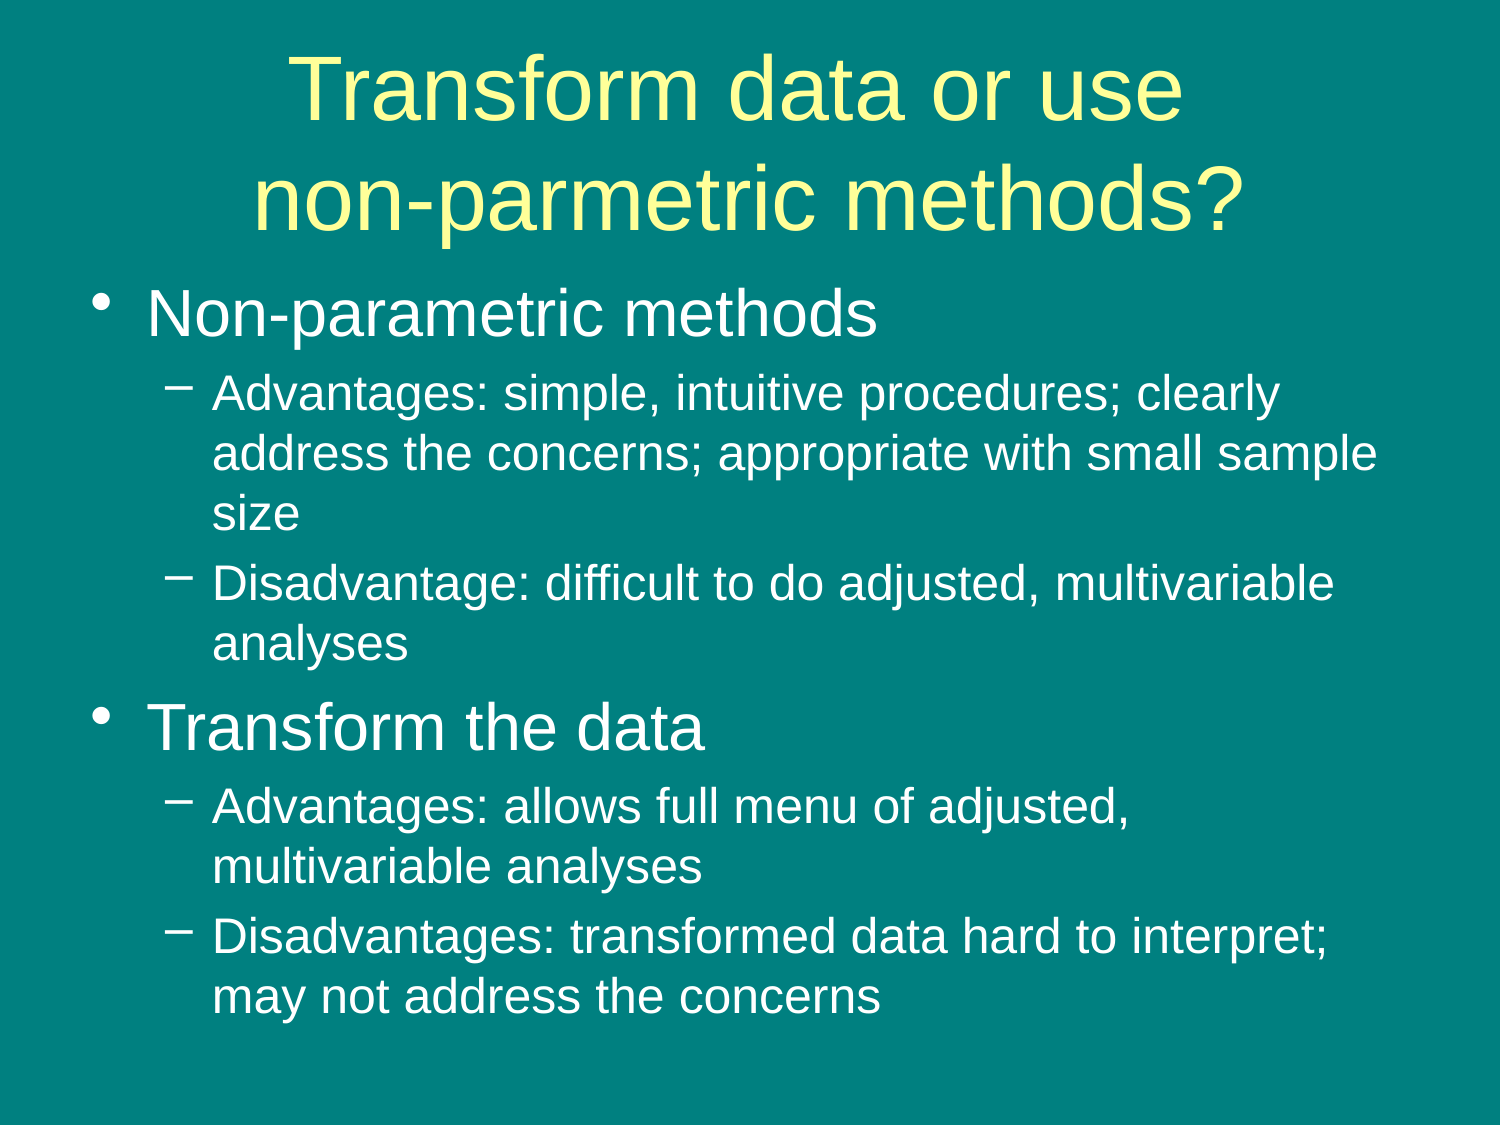

# Transform data or use non-parmetric methods?
Non-parametric methods
Advantages: simple, intuitive procedures; clearly address the concerns; appropriate with small sample size
Disadvantage: difficult to do adjusted, multivariable analyses
Transform the data
Advantages: allows full menu of adjusted, multivariable analyses
Disadvantages: transformed data hard to interpret; may not address the concerns